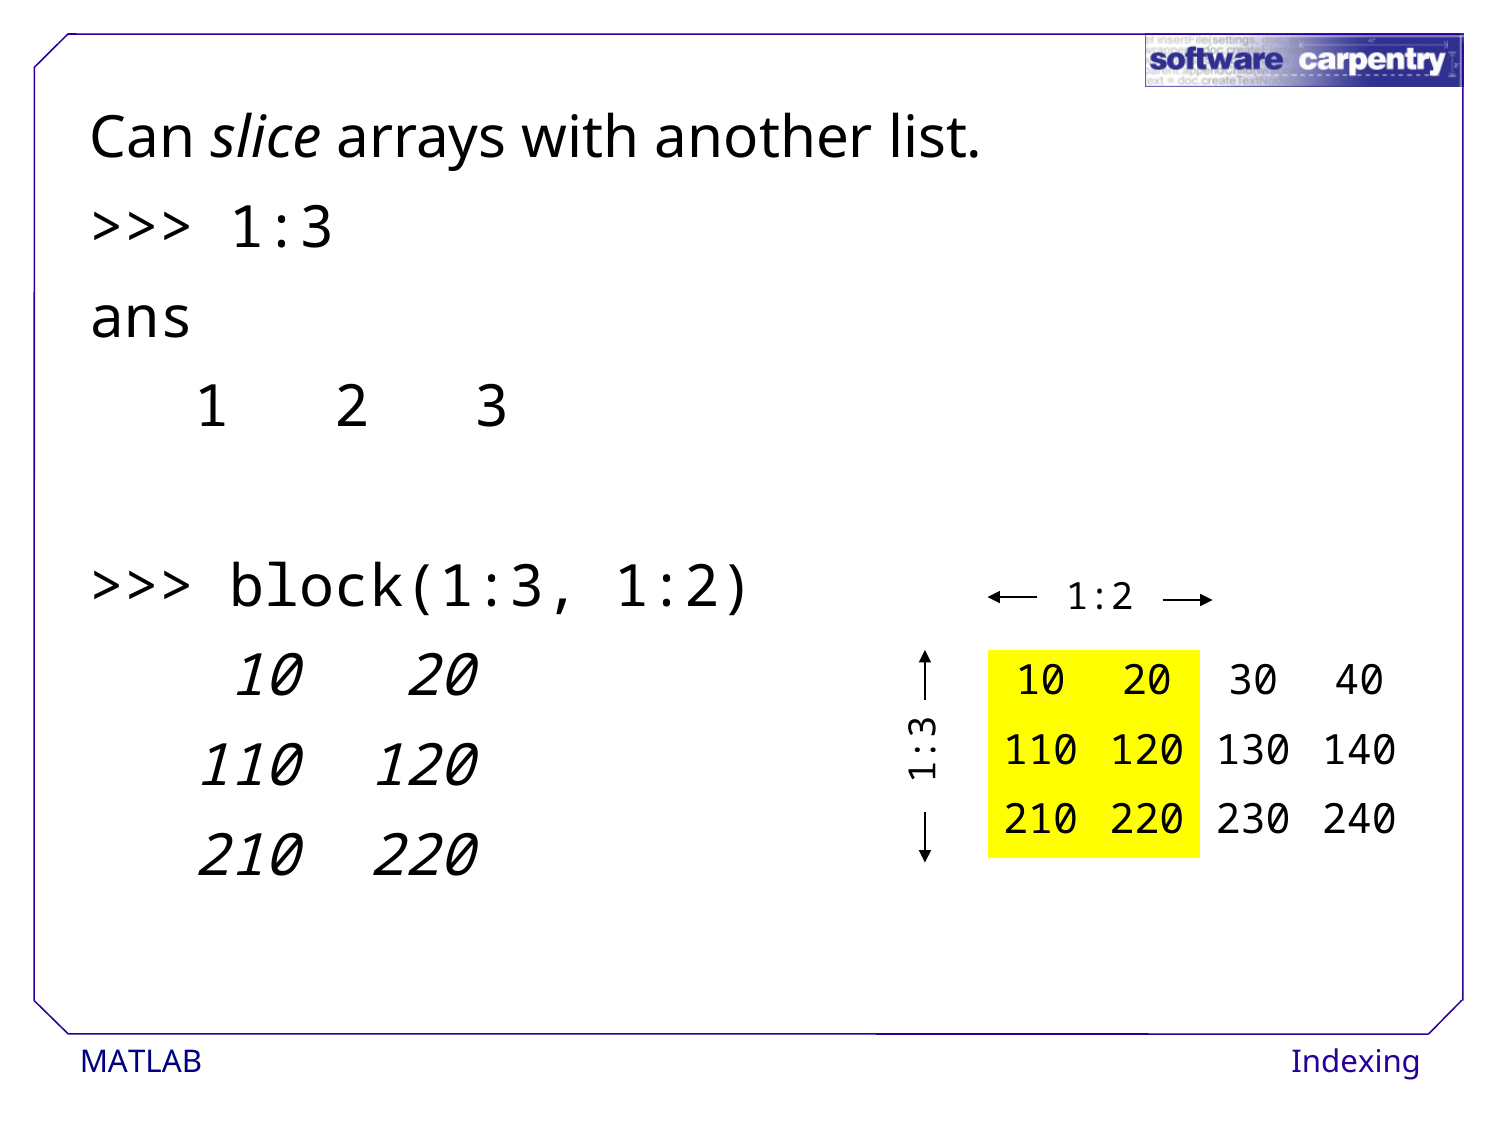

# Can slice arrays with another list.
>>> 1:3
ans
 1 2 3
>>> block(1:3, 1:2)
 10 20
 110 120
 210 220
1:2
| 10 | 20 | 30 | 40 |
| --- | --- | --- | --- |
| 110 | 120 | 130 | 140 |
| 210 | 220 | 230 | 240 |
1:3